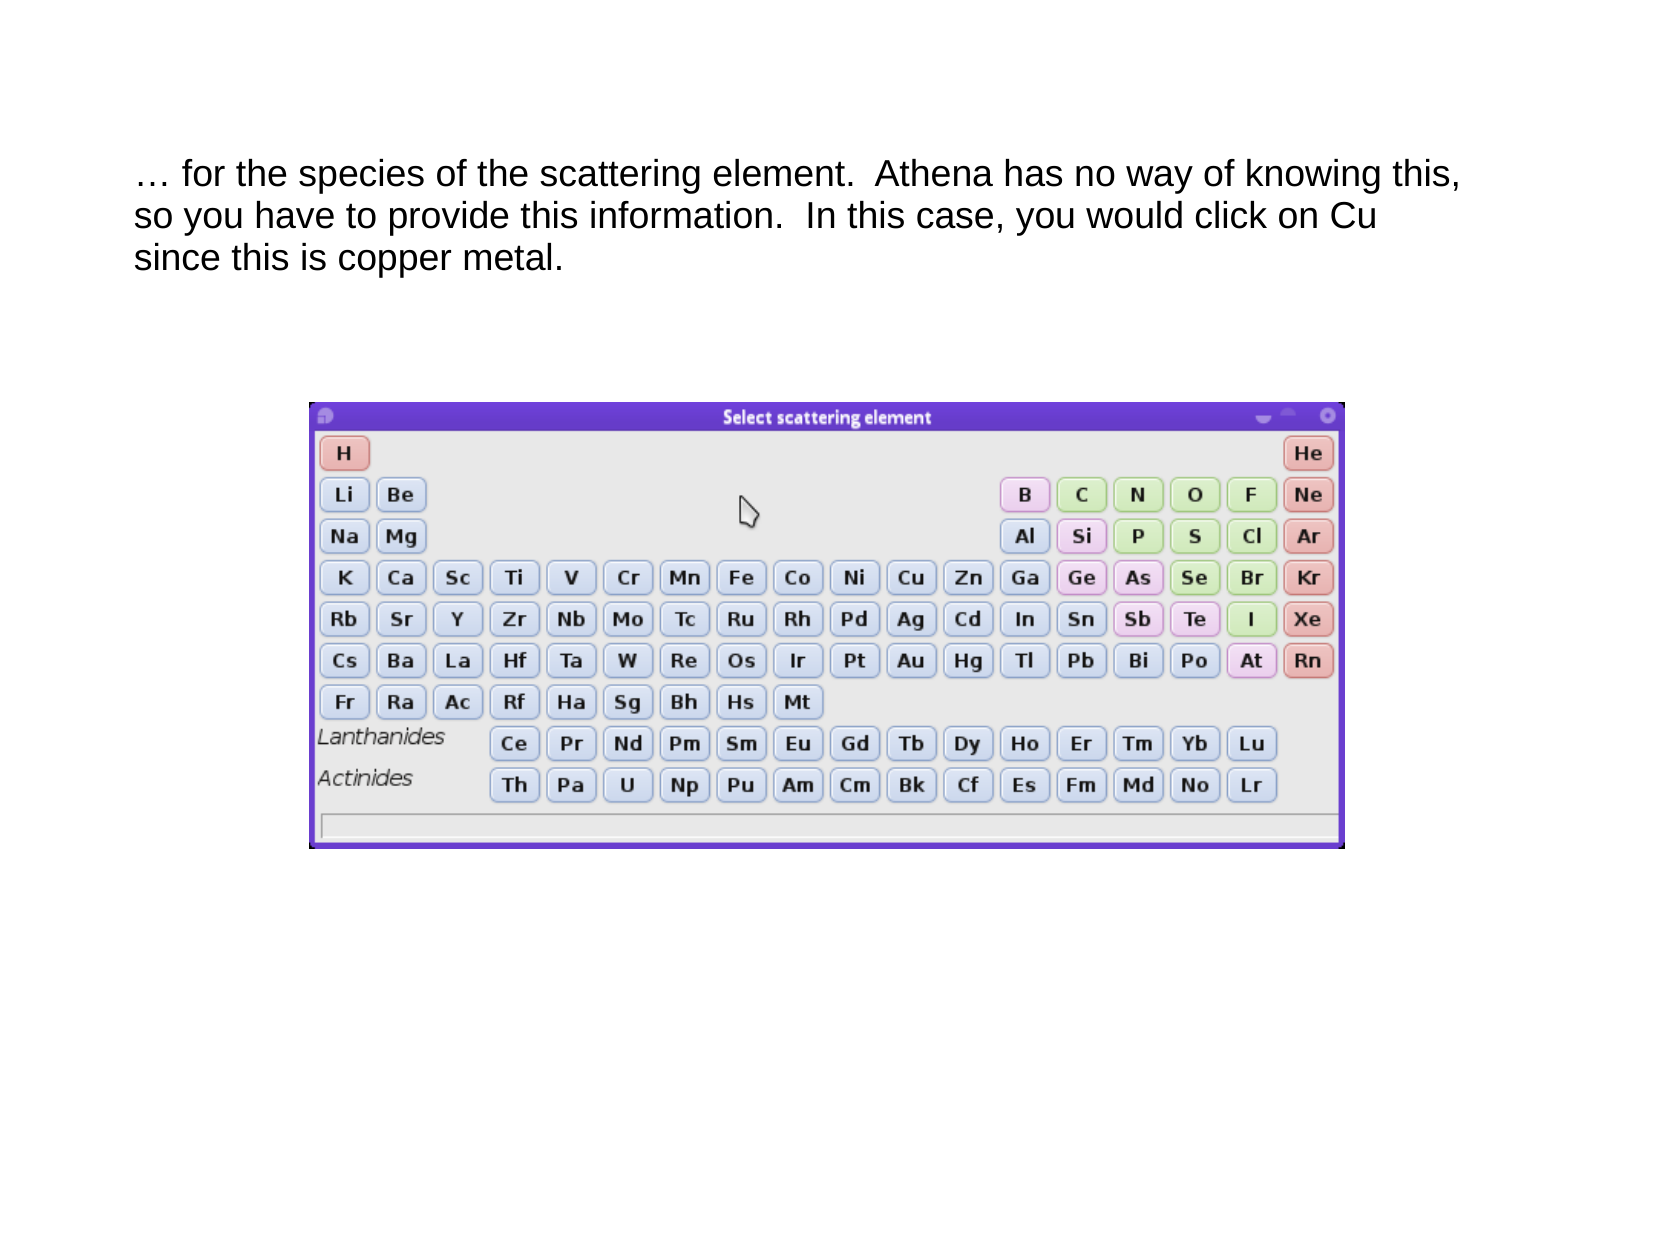

… for the species of the scattering element. Athena has no way of knowing this, so you have to provide this information. In this case, you would click on Cu since this is copper metal.